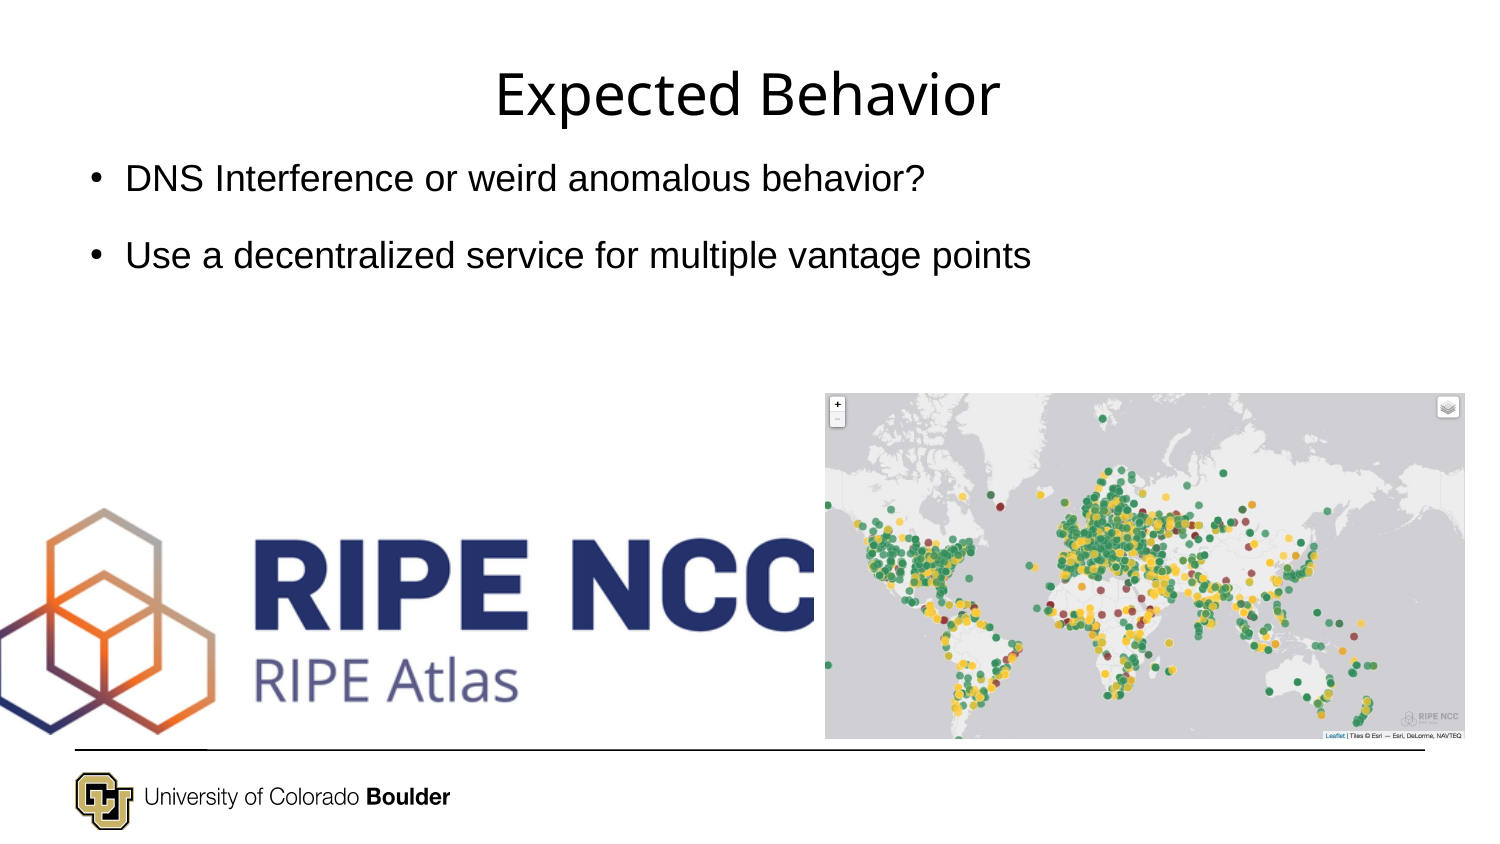

# Expected Behavior
DNS Interference or weird anomalous behavior?
Use a decentralized service for multiple vantage points